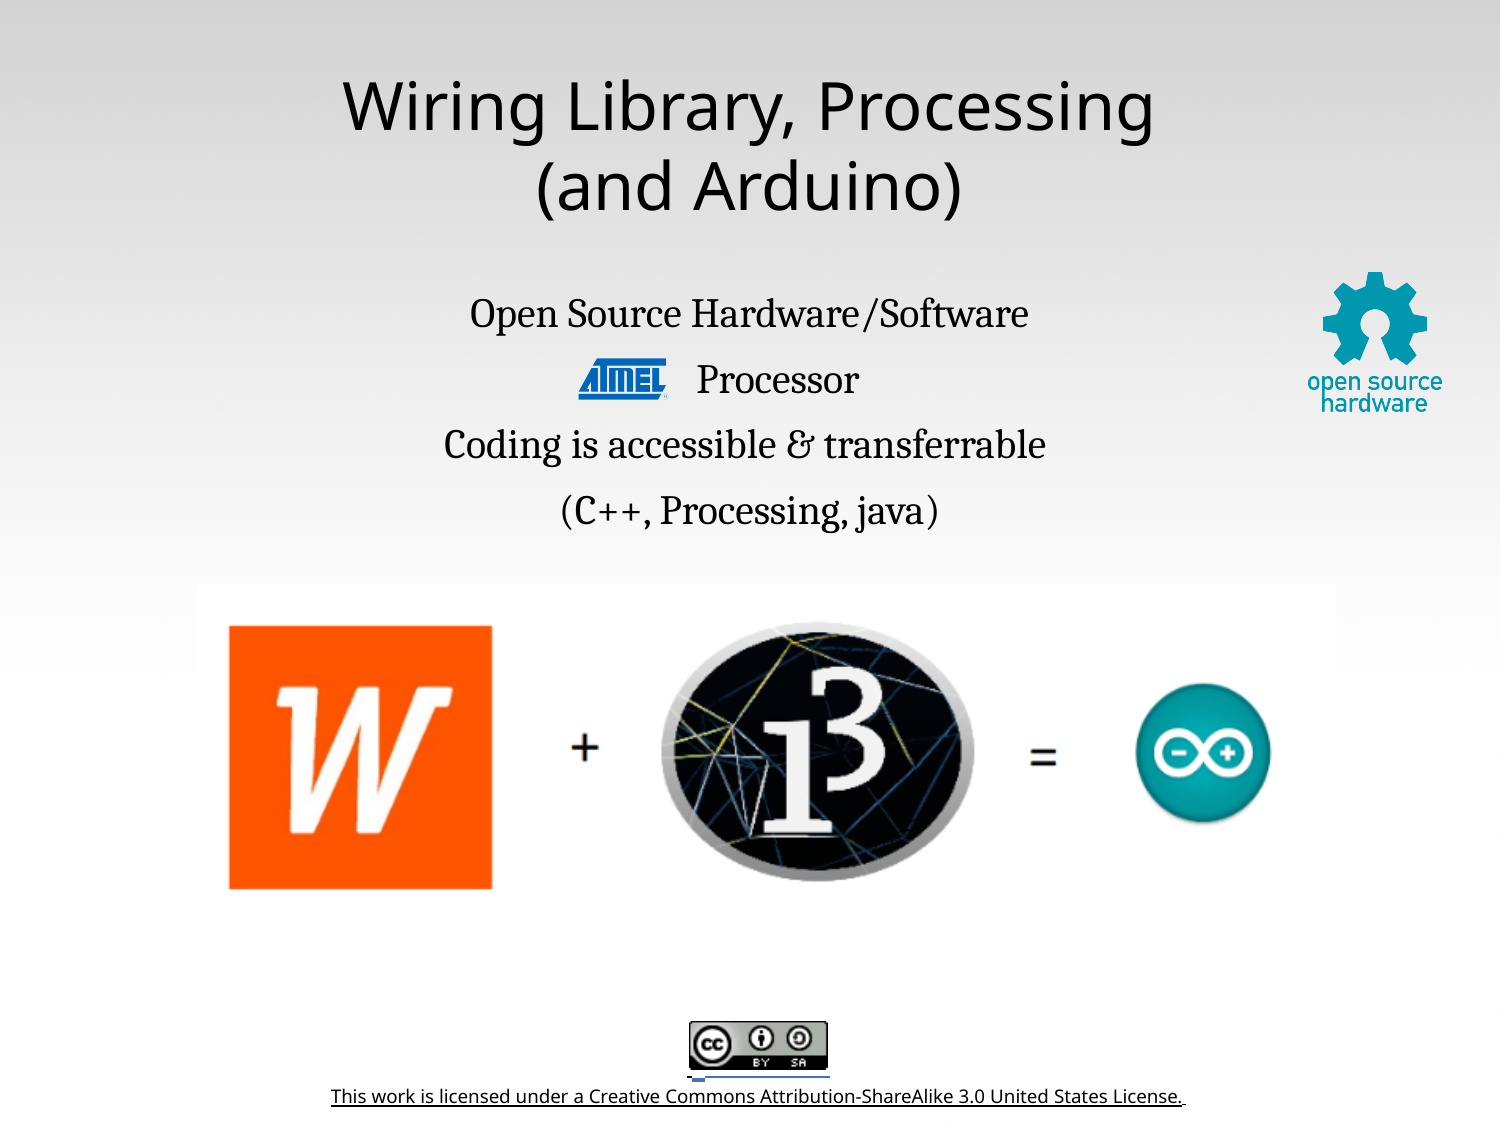

# Wiring Library, Processing (and Arduino)
Open Source Hardware/Software
	Processor
Coding is accessible & transferrable
(C++, Processing, java)